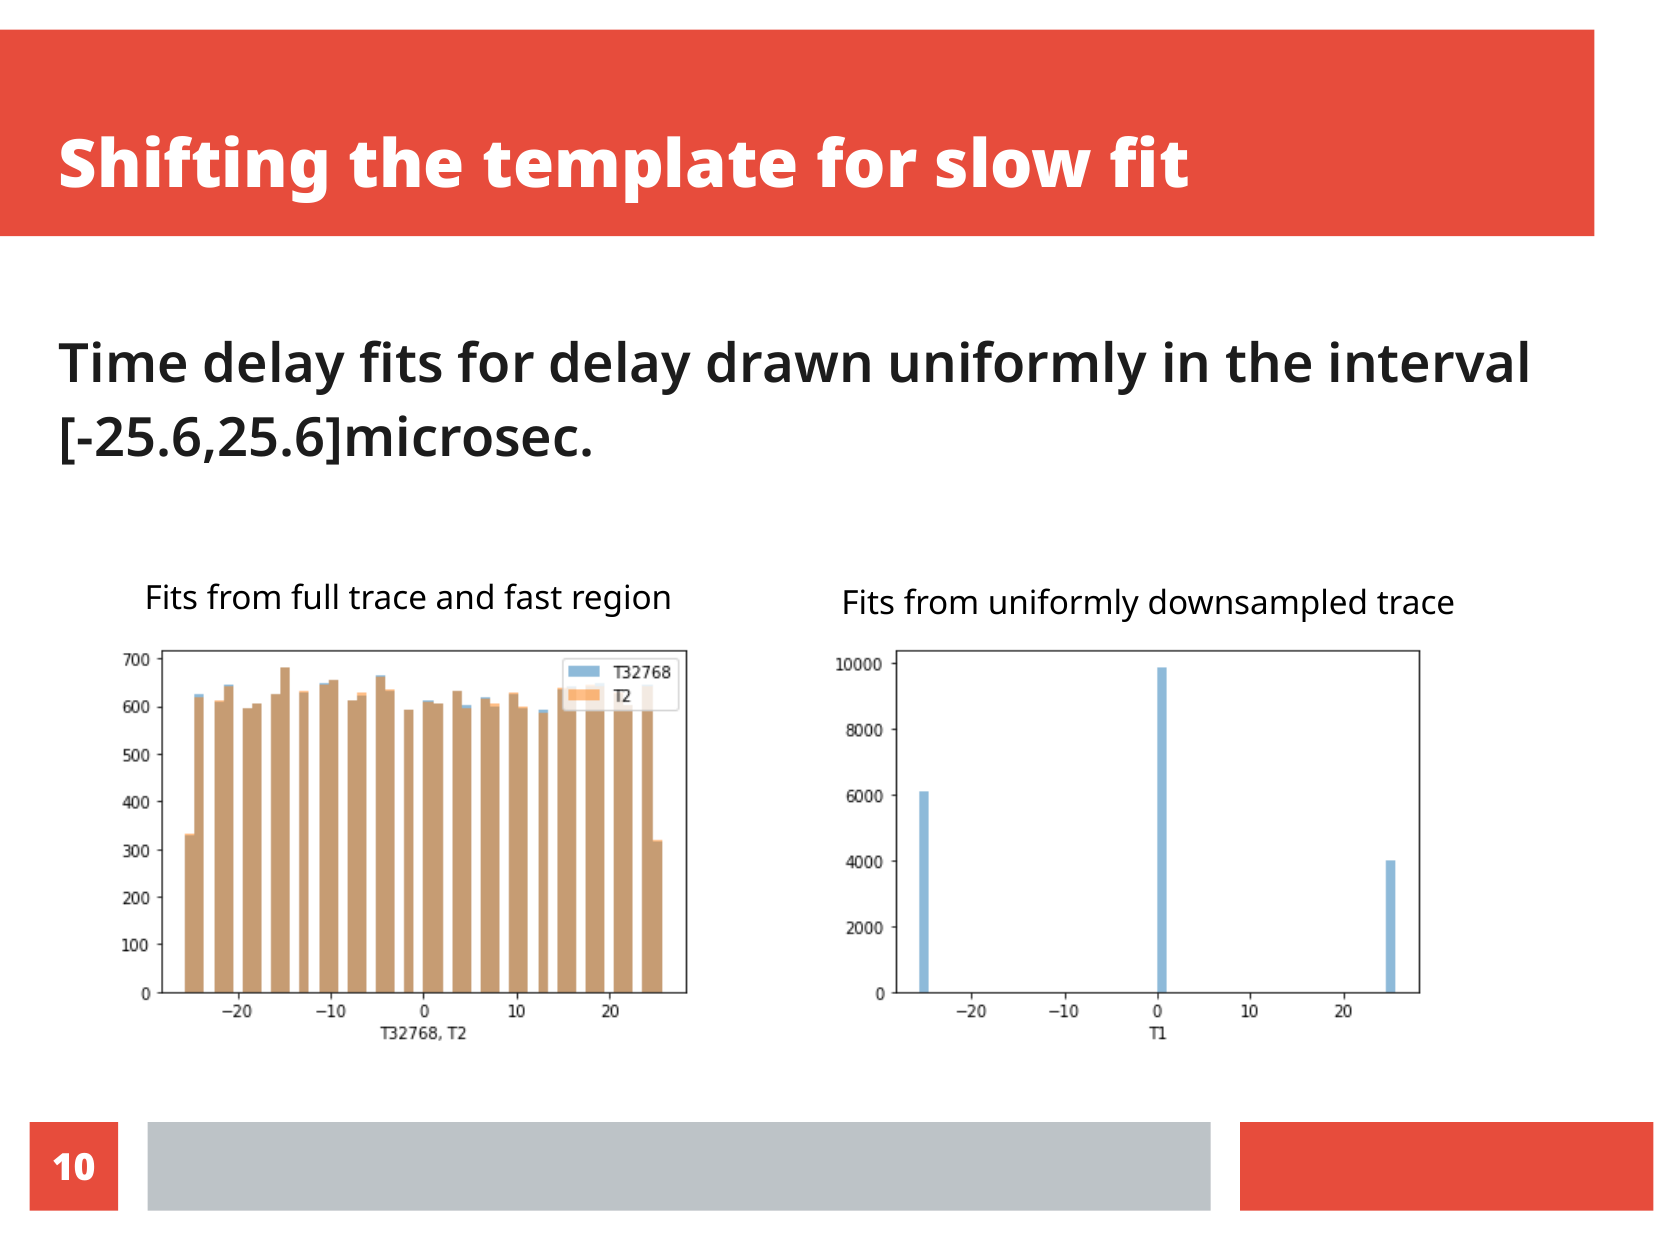

# Shifting the template for slow fit
Time delay fits for delay drawn uniformly in the interval [-25.6,25.6]microsec.
Fits from full trace and fast region
Fits from uniformly downsampled trace
10